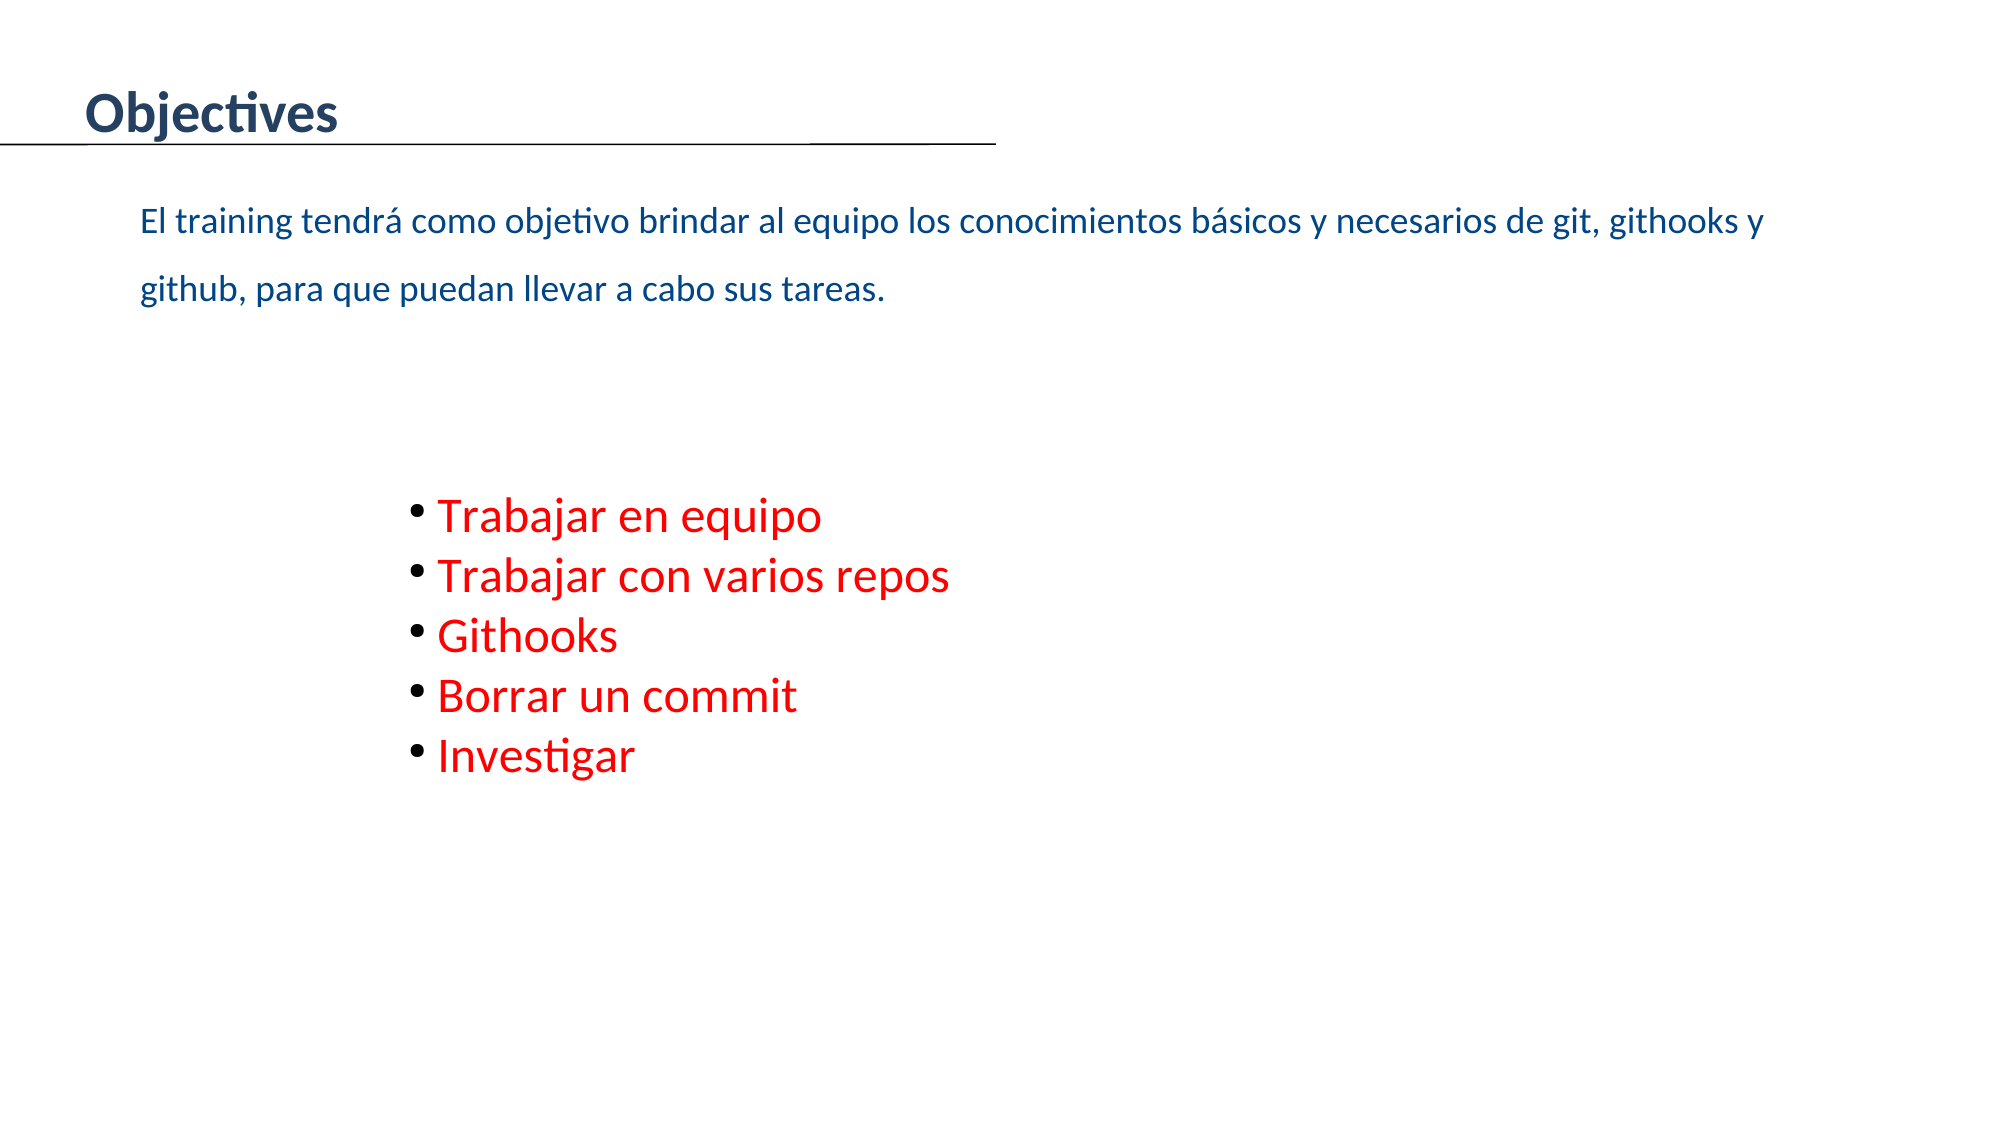

Objectives
El training tendrá como objetivo brindar al equipo los conocimientos básicos y necesarios de git, githooks y github, para que puedan llevar a cabo sus tareas.
 Trabajar en equipo
 Trabajar con varios repos
 Githooks
 Borrar un commit
 Investigar